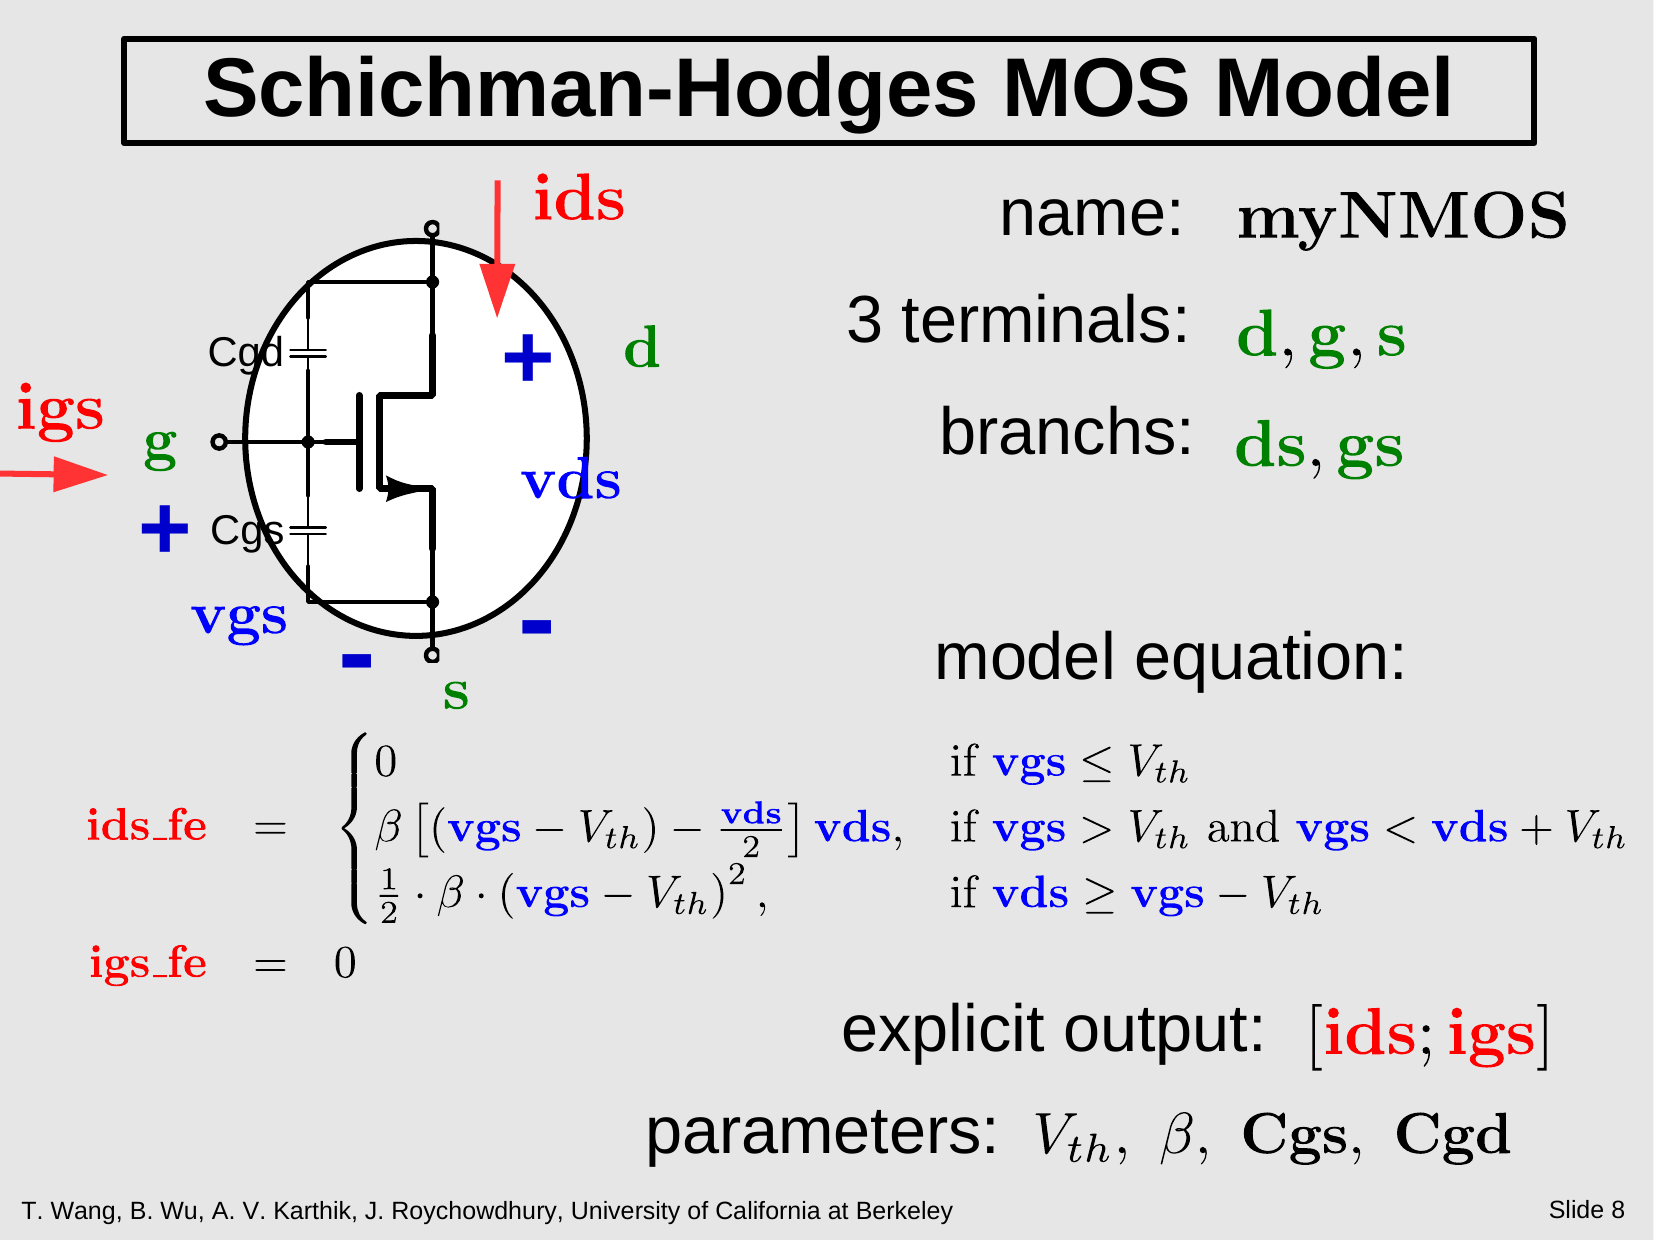

# Schichman-Hodges MOS Model
name:
Cgd
Cgs
3 terminals:
+
 branchs:
+
-
-
 model equation:
explicit output:
 parameters: